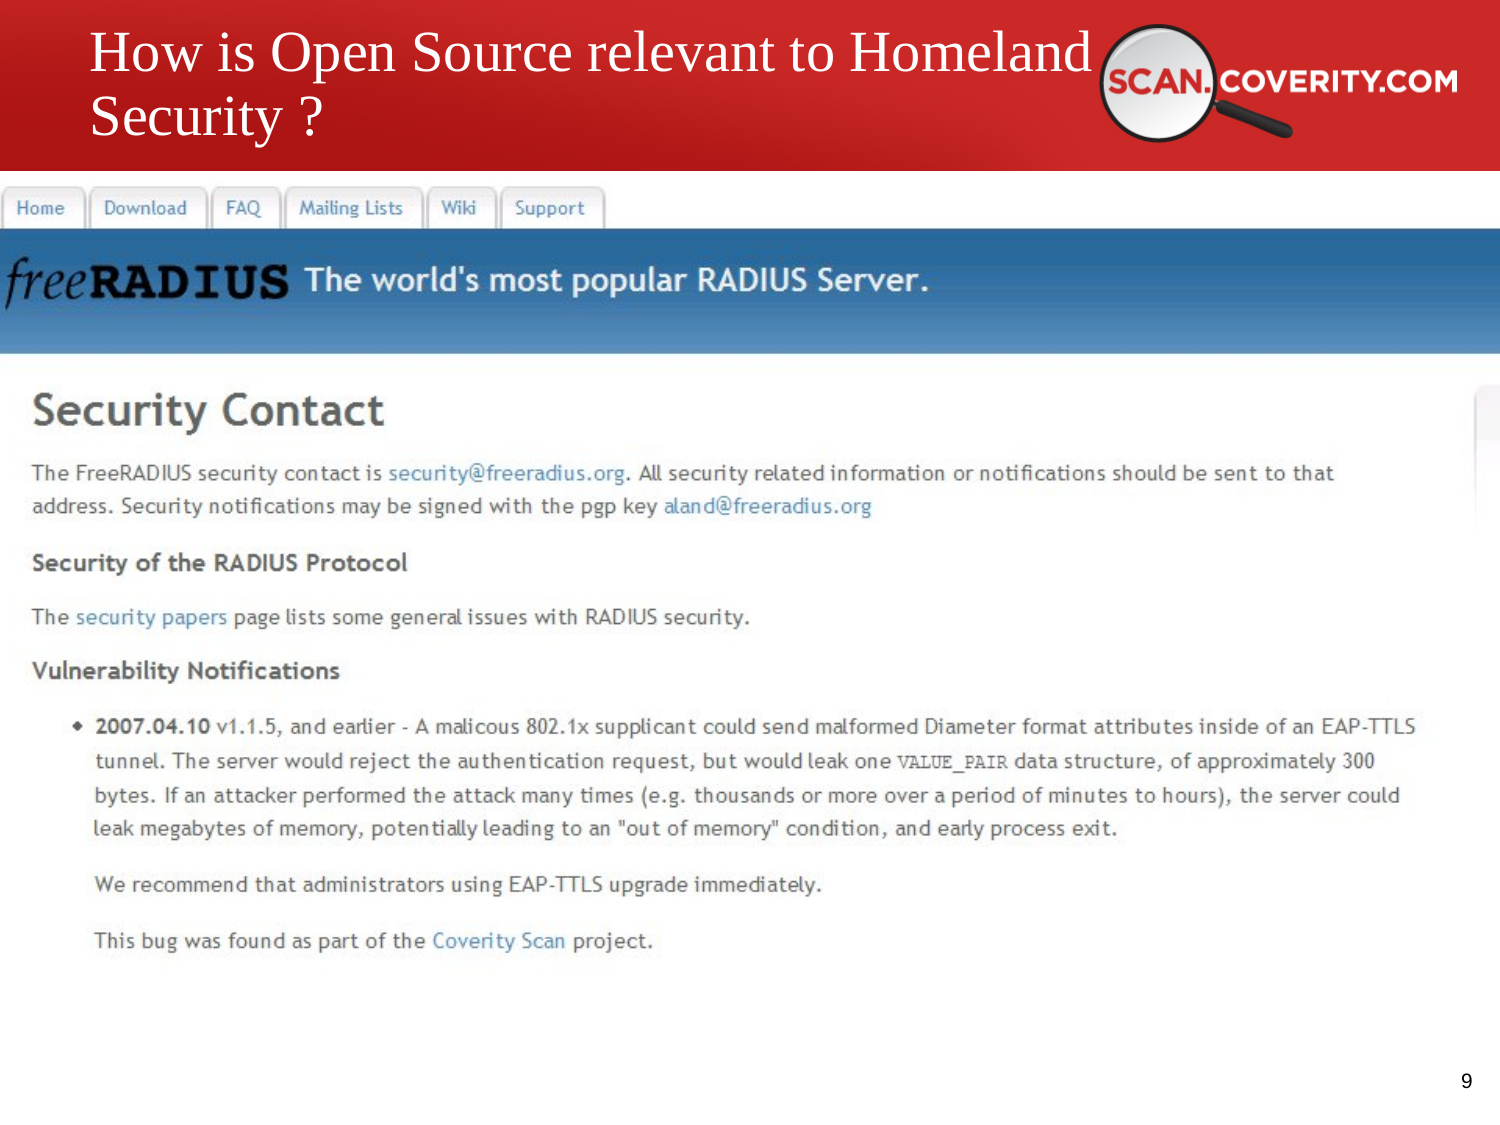

# How is Open Source relevant to Homeland Security ?
9